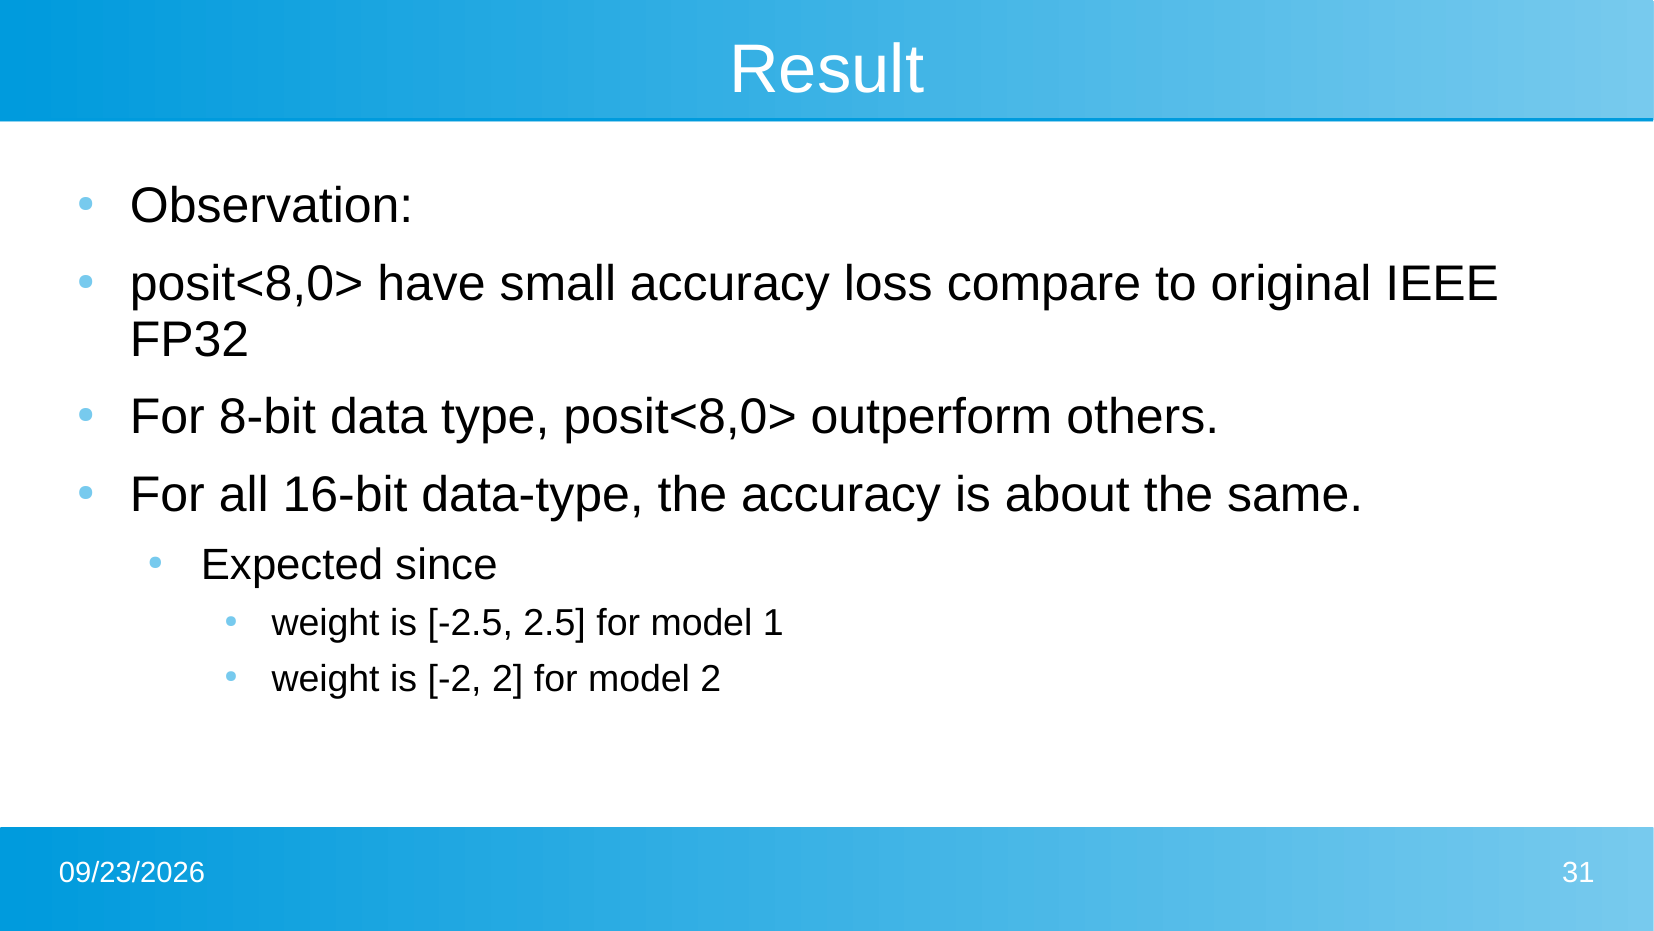

# Result
Observation:
posit<8,0> have small accuracy loss compare to original IEEE FP32
For 8-bit data type, posit<8,0> outperform others.
For all 16-bit data-type, the accuracy is about the same.
Expected since
weight is [-2.5, 2.5] for model 1
weight is [-2, 2] for model 2
31